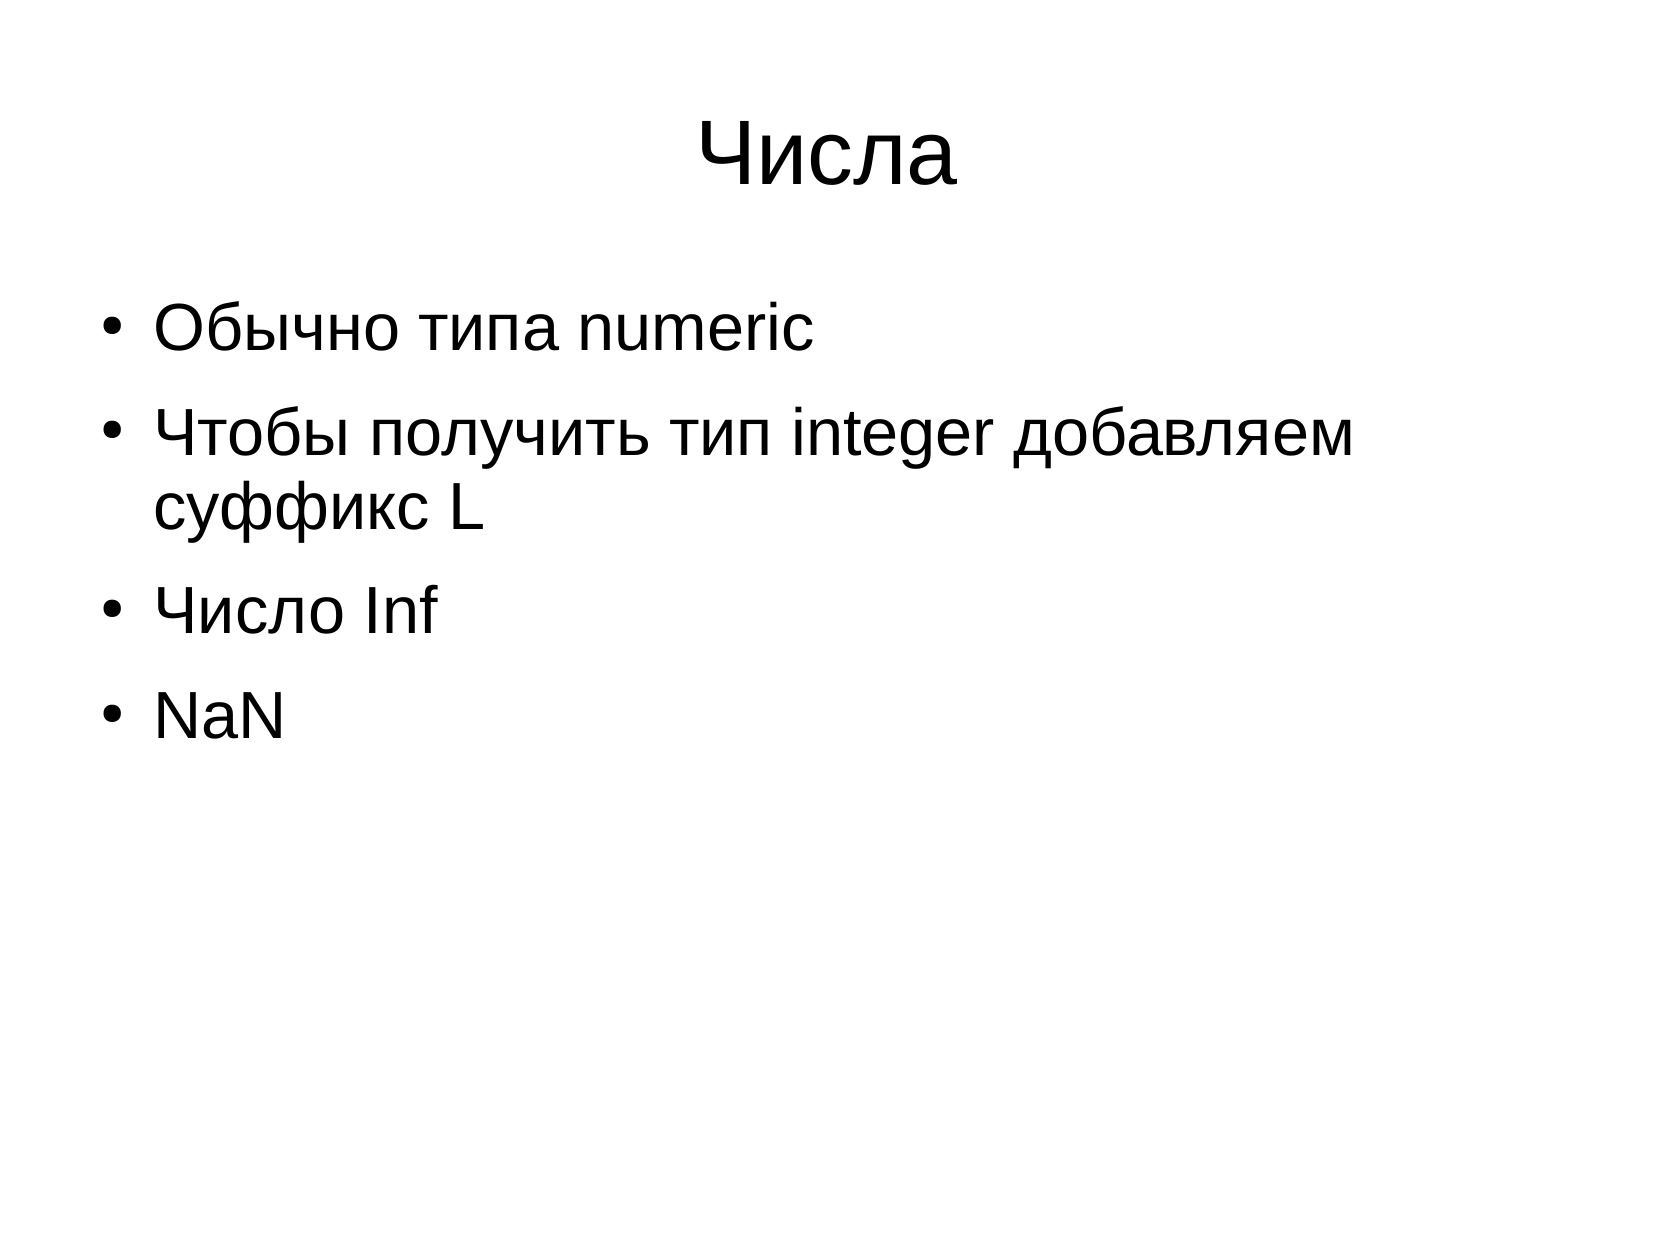

# Числа
Обычно типа numeric
Чтобы получить тип integer добавляем суффикс L
Число Inf
NaN